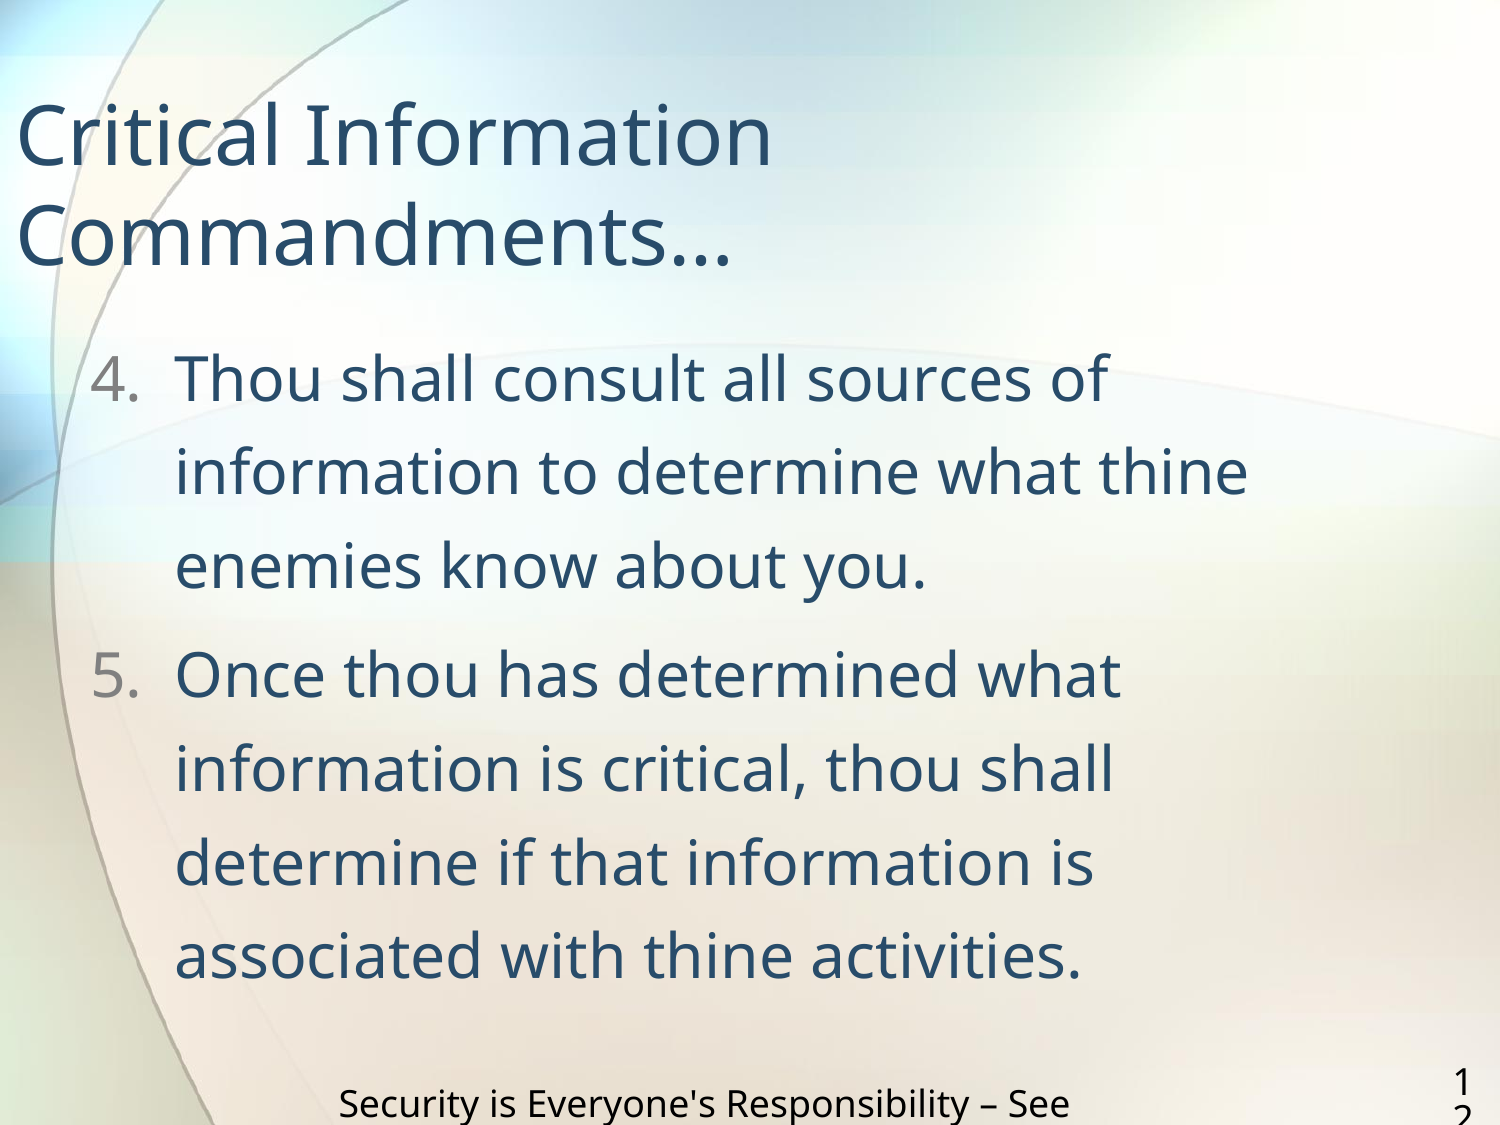

Critical Information Commandments…
# Thou shall consult all sources of information to determine what thine enemies know about you.
Once thou has determined what information is critical, thou shall determine if that information is associated with thine activities.
Security is Everyone's Responsibility – See Something, Say Something!